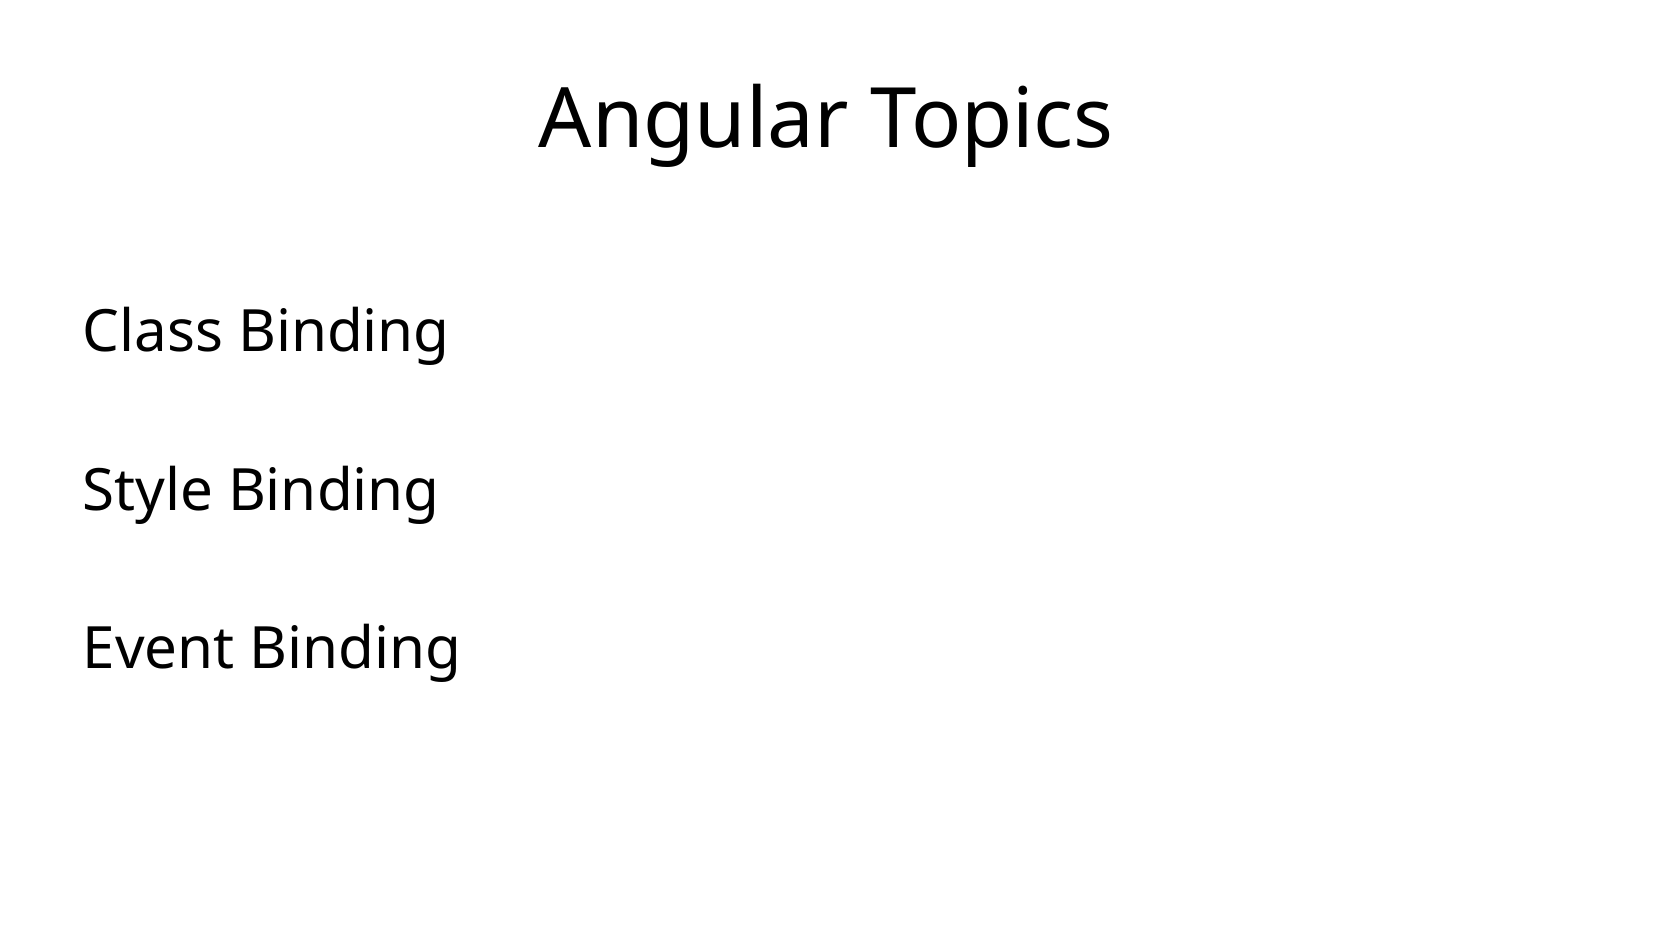

# Angular Topics
Class Binding
Style Binding
Event Binding